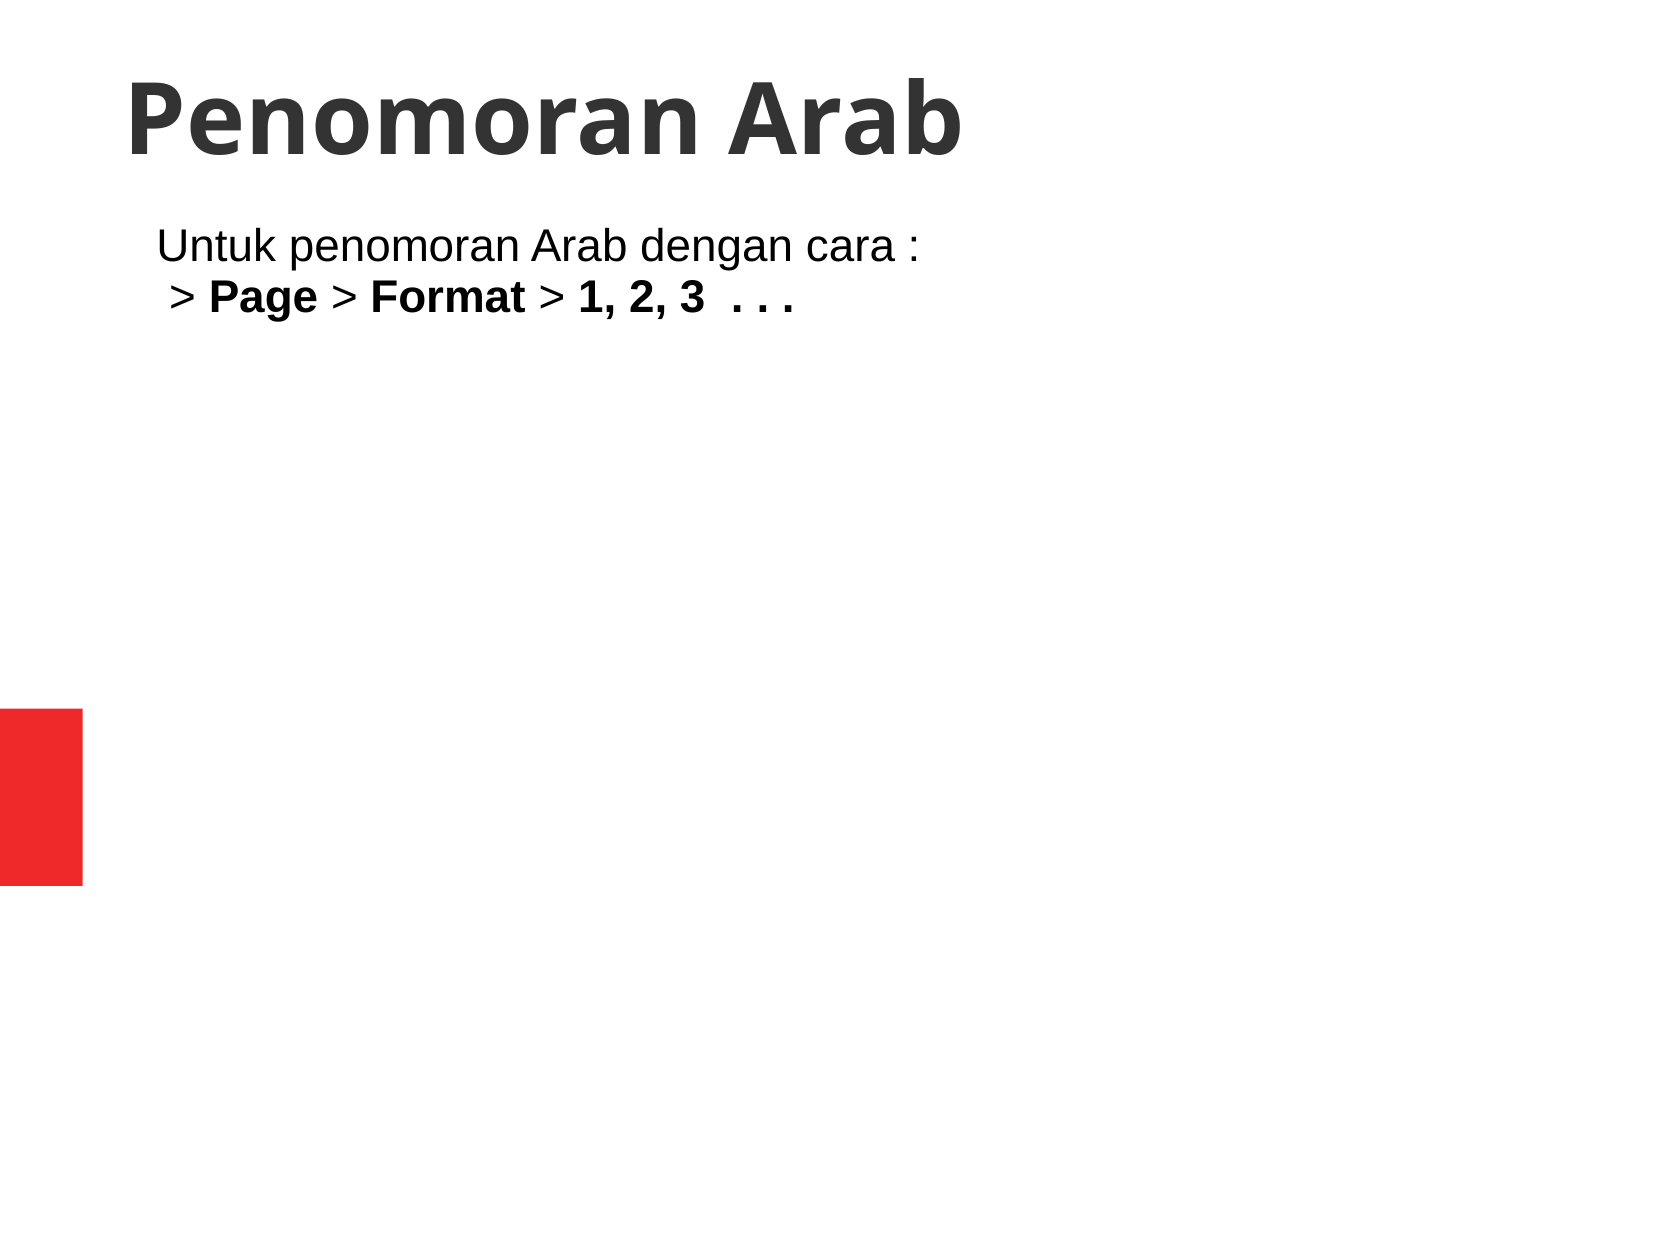

# Penomoran Arab
Untuk penomoran Arab dengan cara :
 > Page > Format > 1, 2, 3 . . .